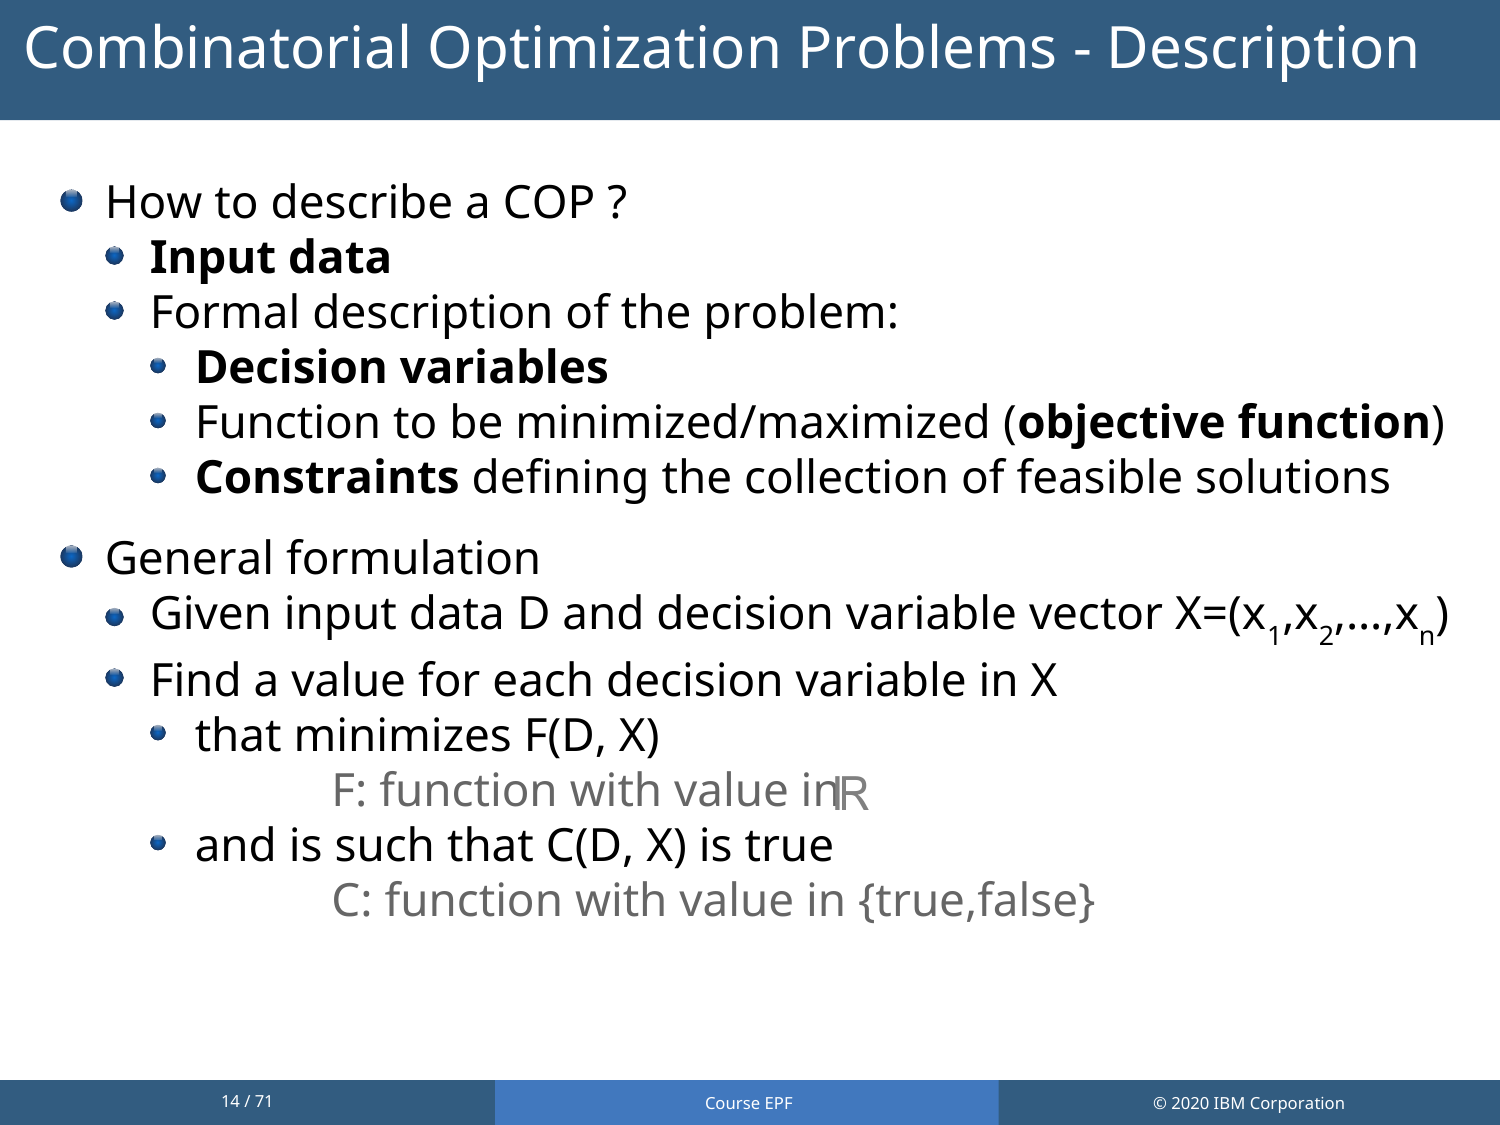

# Combinatorial Optimization Problems - Description
How to describe a COP ?
Input data
Formal description of the problem:
Decision variables
Function to be minimized/maximized (objective function)
Constraints defining the collection of feasible solutions
General formulation
Given input data D and decision variable vector X=(x1,x2,…,xn)
Find a value for each decision variable in X
that minimizes F(D, X)
 		F: function with value in
and is such that C(D, X) is true
 		C: function with value in {true,false}